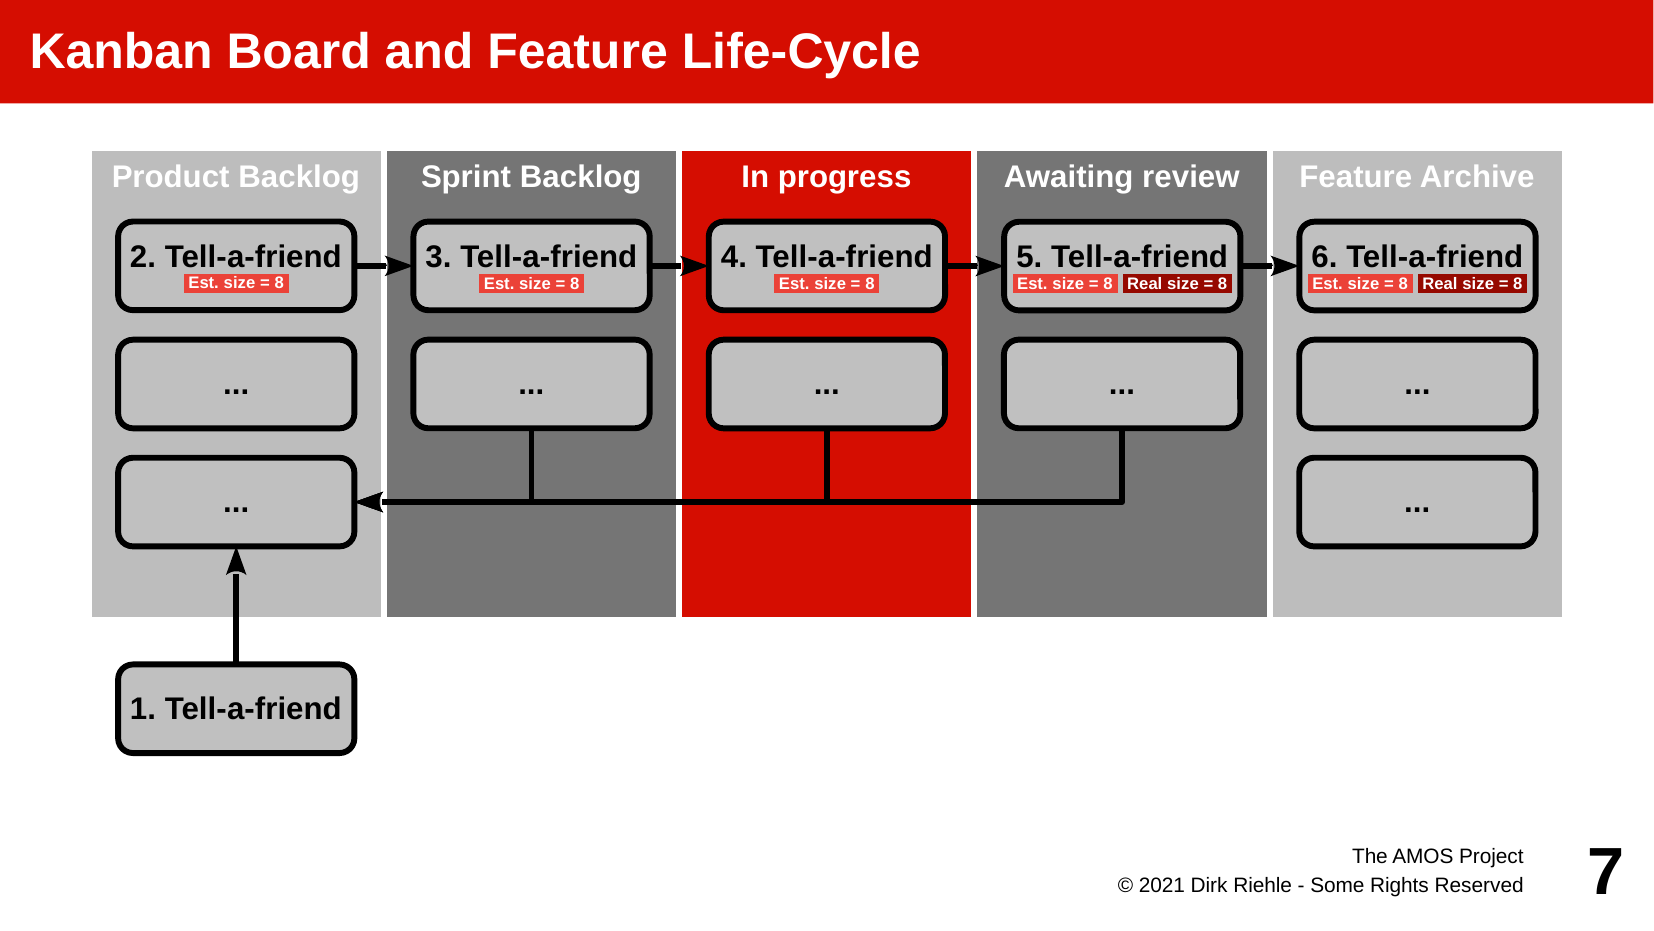

# Kanban Board and Feature Life-Cycle
Product Backlog
Sprint Backlog
In progress
Awaiting review
Feature Archive
2. Tell-a-friend
 Est. size = 8
3. Tell-a-friend
 Est. size = 8
4. Tell-a-friend
 Est. size = 8
6. Tell-a-friend
 Est. size = 8 Real size = 8
5. Tell-a-friend
 Est. size = 8 Real size = 8
...
...
...
...
...
...
...
1. Tell-a-friend
The AMOS Project
7
© 2021 Dirk Riehle - Some Rights Reserved